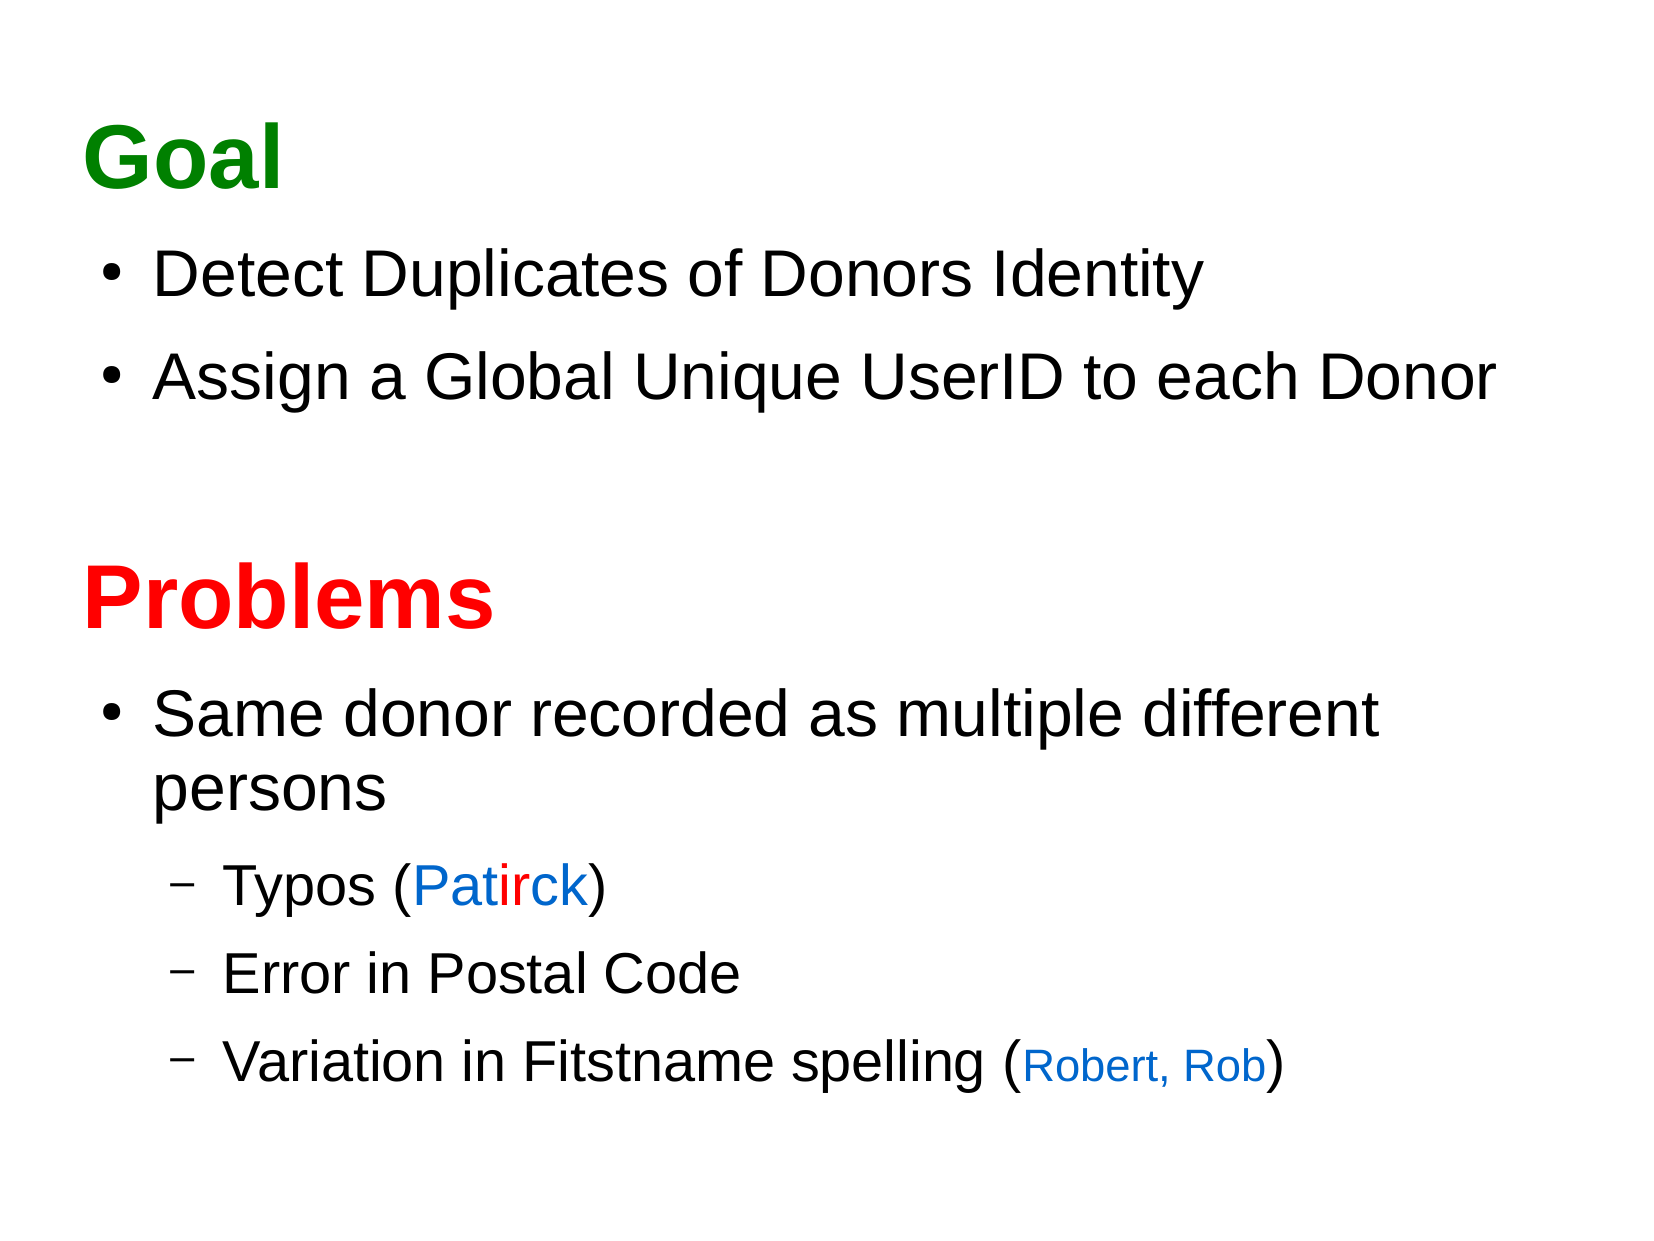

# Goal
Detect Duplicates of Donors Identity
Assign a Global Unique UserID to each Donor
Problems
Same donor recorded as multiple different persons
Typos (Patirck)
Error in Postal Code
Variation in Fitstname spelling (Robert, Rob)